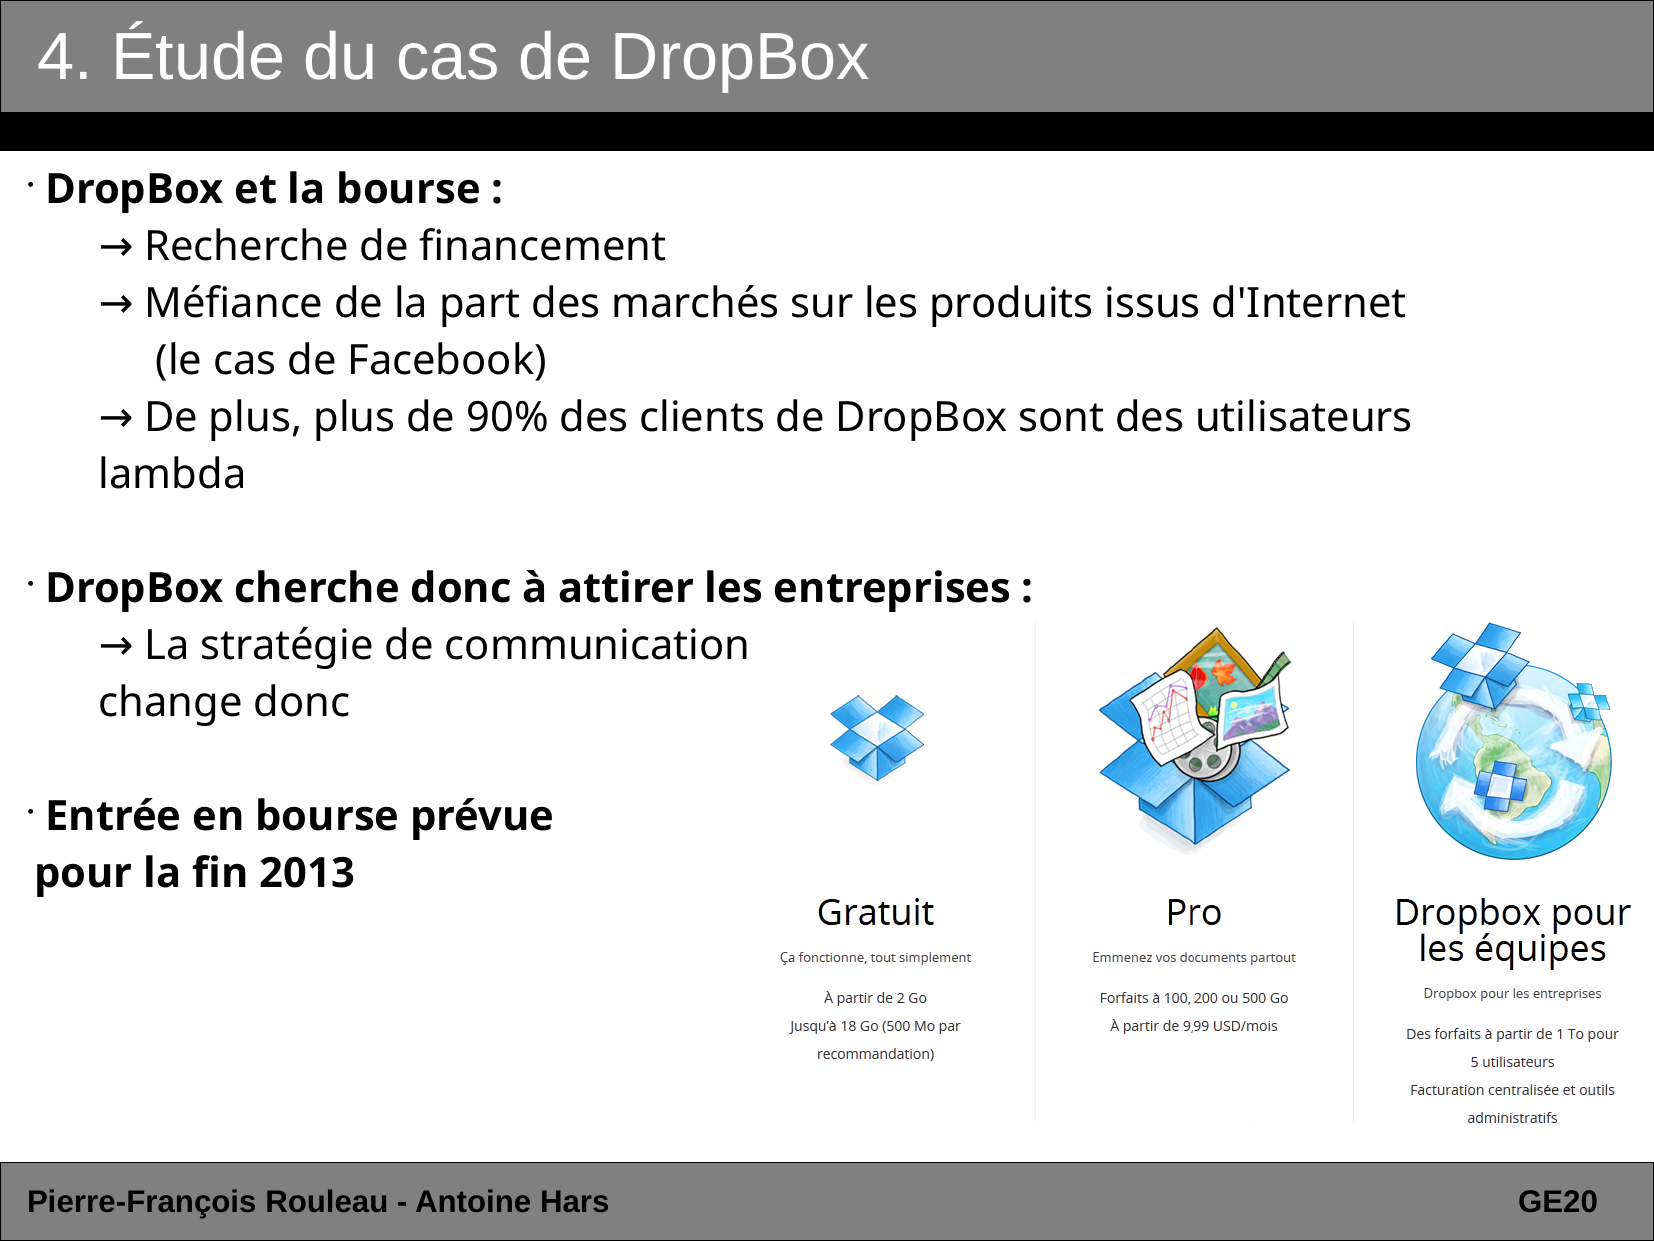

4. Étude du cas de DropBox
# DropBox et la bourse :
→ Recherche de financement
→ Méfiance de la part des marchés sur les produits issus d'Internet
 (le cas de Facebook)
→ De plus, plus de 90% des clients de DropBox sont des utilisateurs lambda
 DropBox cherche donc à attirer les entreprises :
→ La stratégie de communication
change donc
 Entrée en bourse prévue
pour la fin 2013
Pierre-François Rouleau - Antoine Hars
GE20